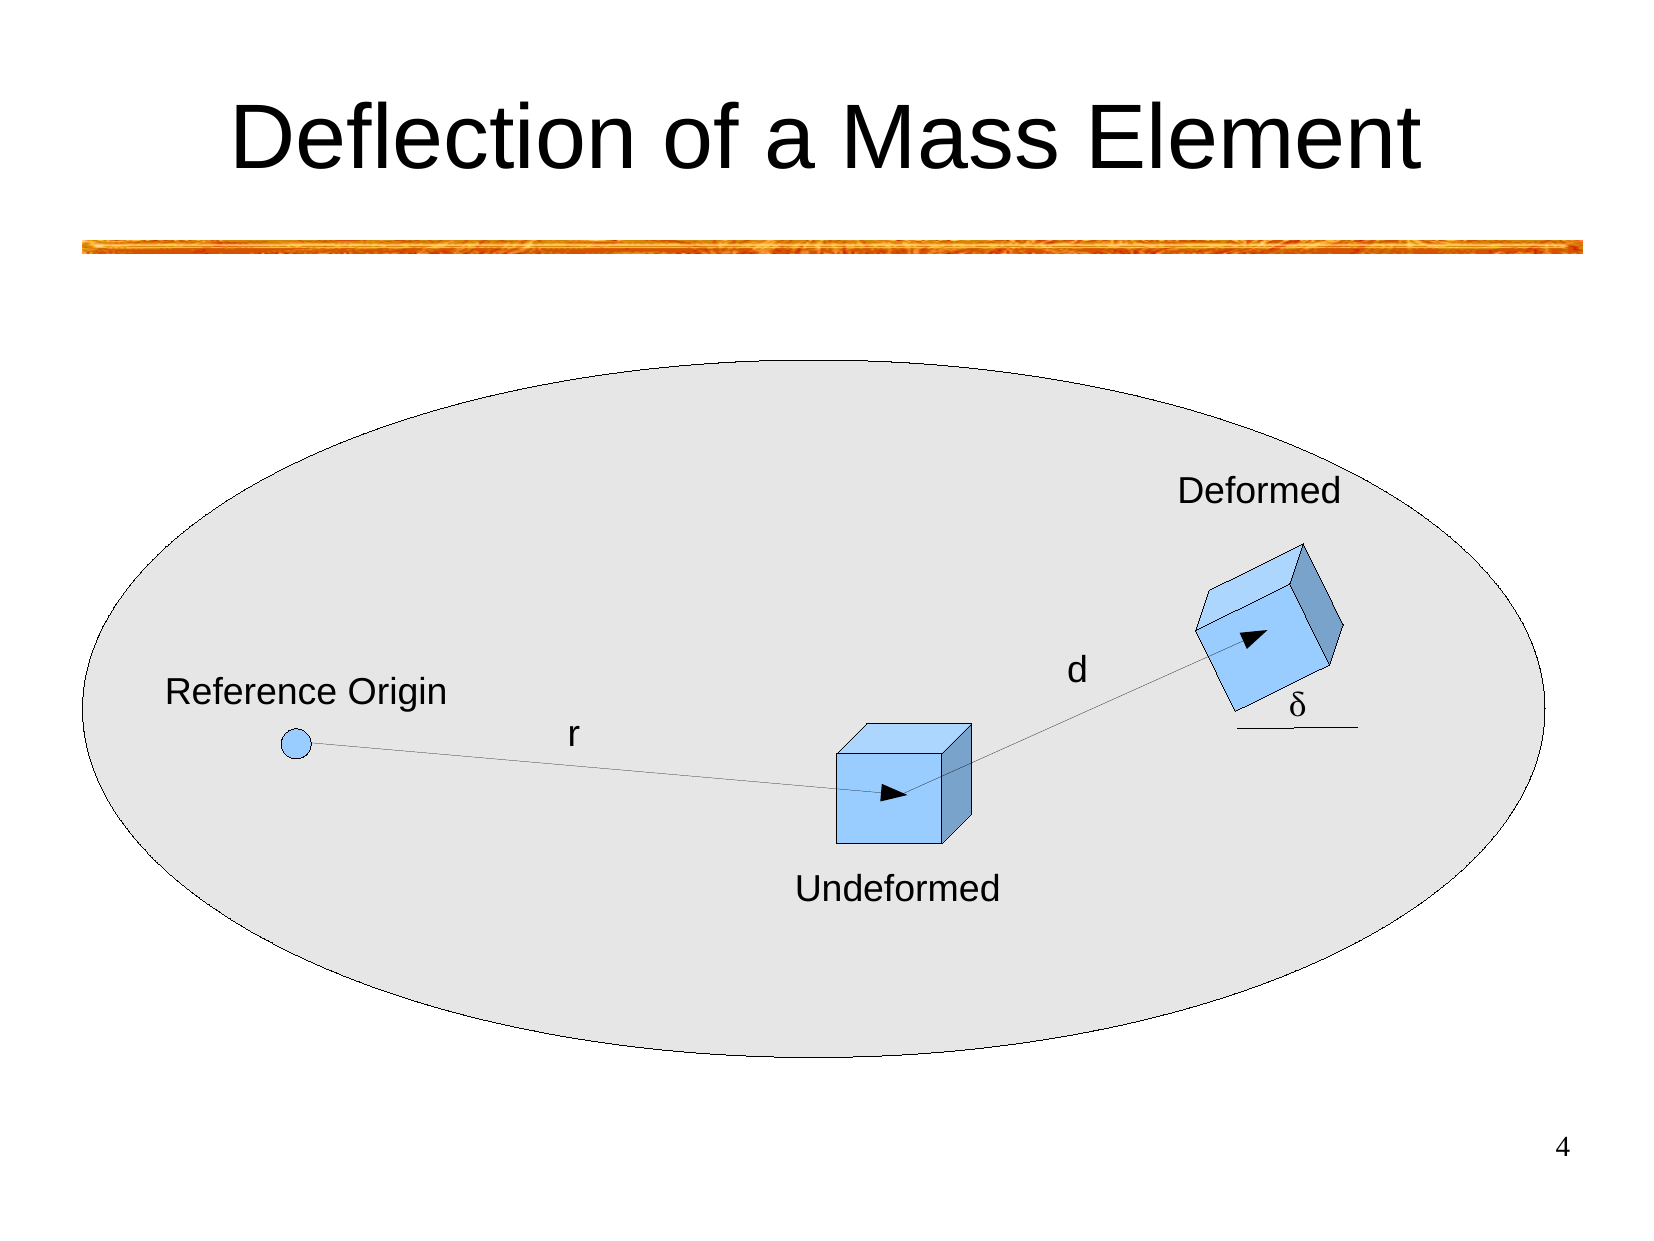

# Deflection of a Mass Element
Deformed
d
Reference Origin
r
Undeformed
4